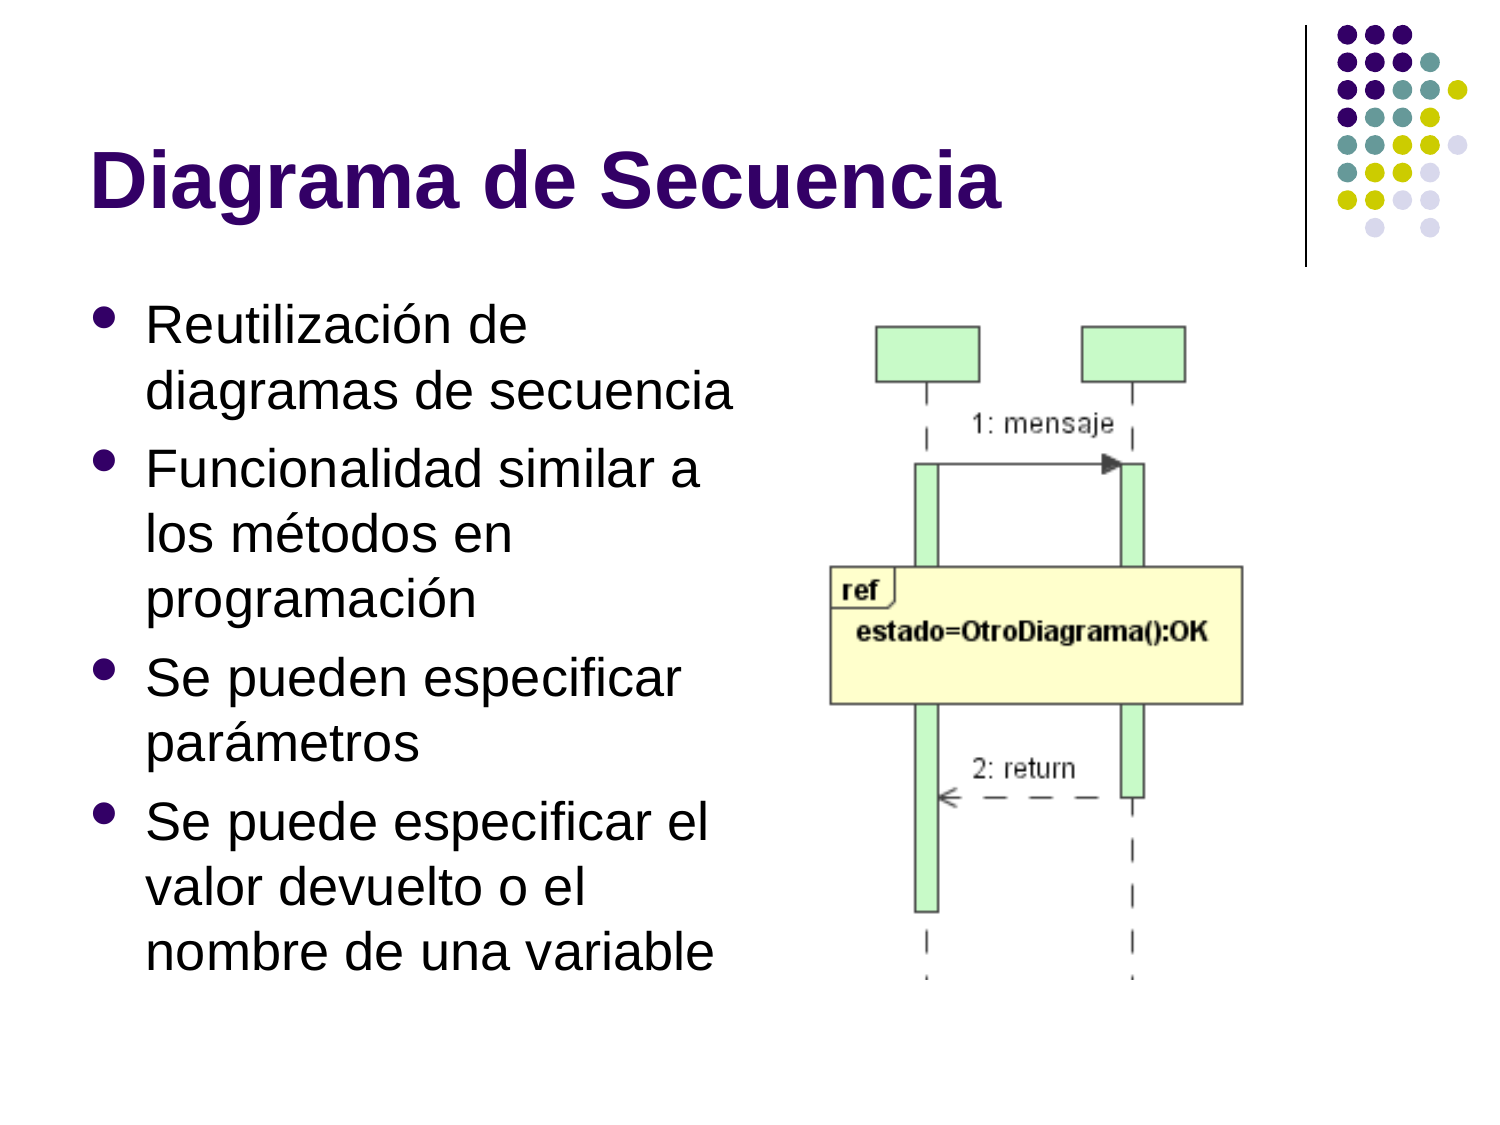

# Diagrama de Secuencia
Reutilización de diagramas de secuencia
Funcionalidad similar a los métodos en programación
Se pueden especificar parámetros
Se puede especificar el valor devuelto o el nombre de una variable